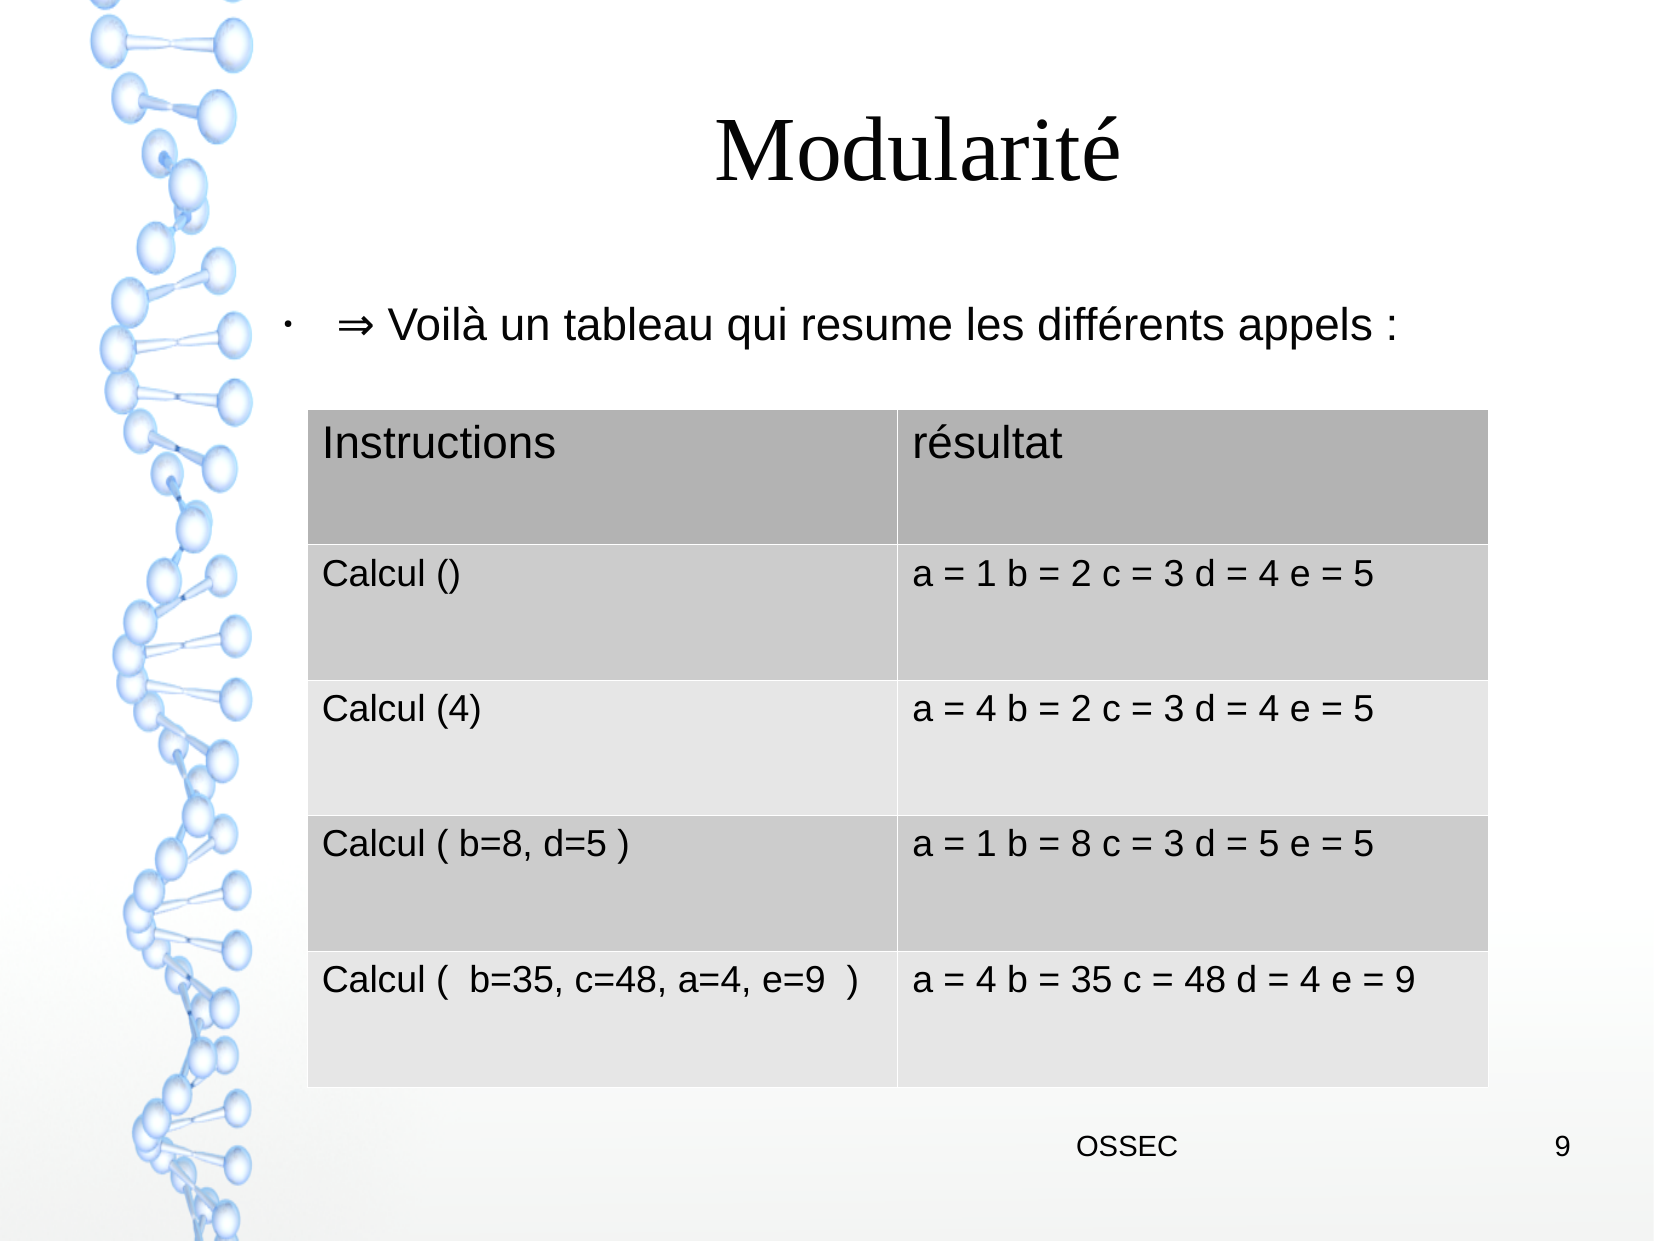

# Modularité
⇒ Voilà un tableau qui resume les différents appels :
| Instructions | résultat |
| --- | --- |
| Calcul () | a = 1 b = 2 c = 3 d = 4 e = 5 |
| Calcul (4) | a = 4 b = 2 c = 3 d = 4 e = 5 |
| Calcul ( b=8, d=5 ) | a = 1 b = 8 c = 3 d = 5 e = 5 |
| Calcul ( b=35, c=48, a=4, e=9 ) | a = 4 b = 35 c = 48 d = 4 e = 9 |
OSSEC
9